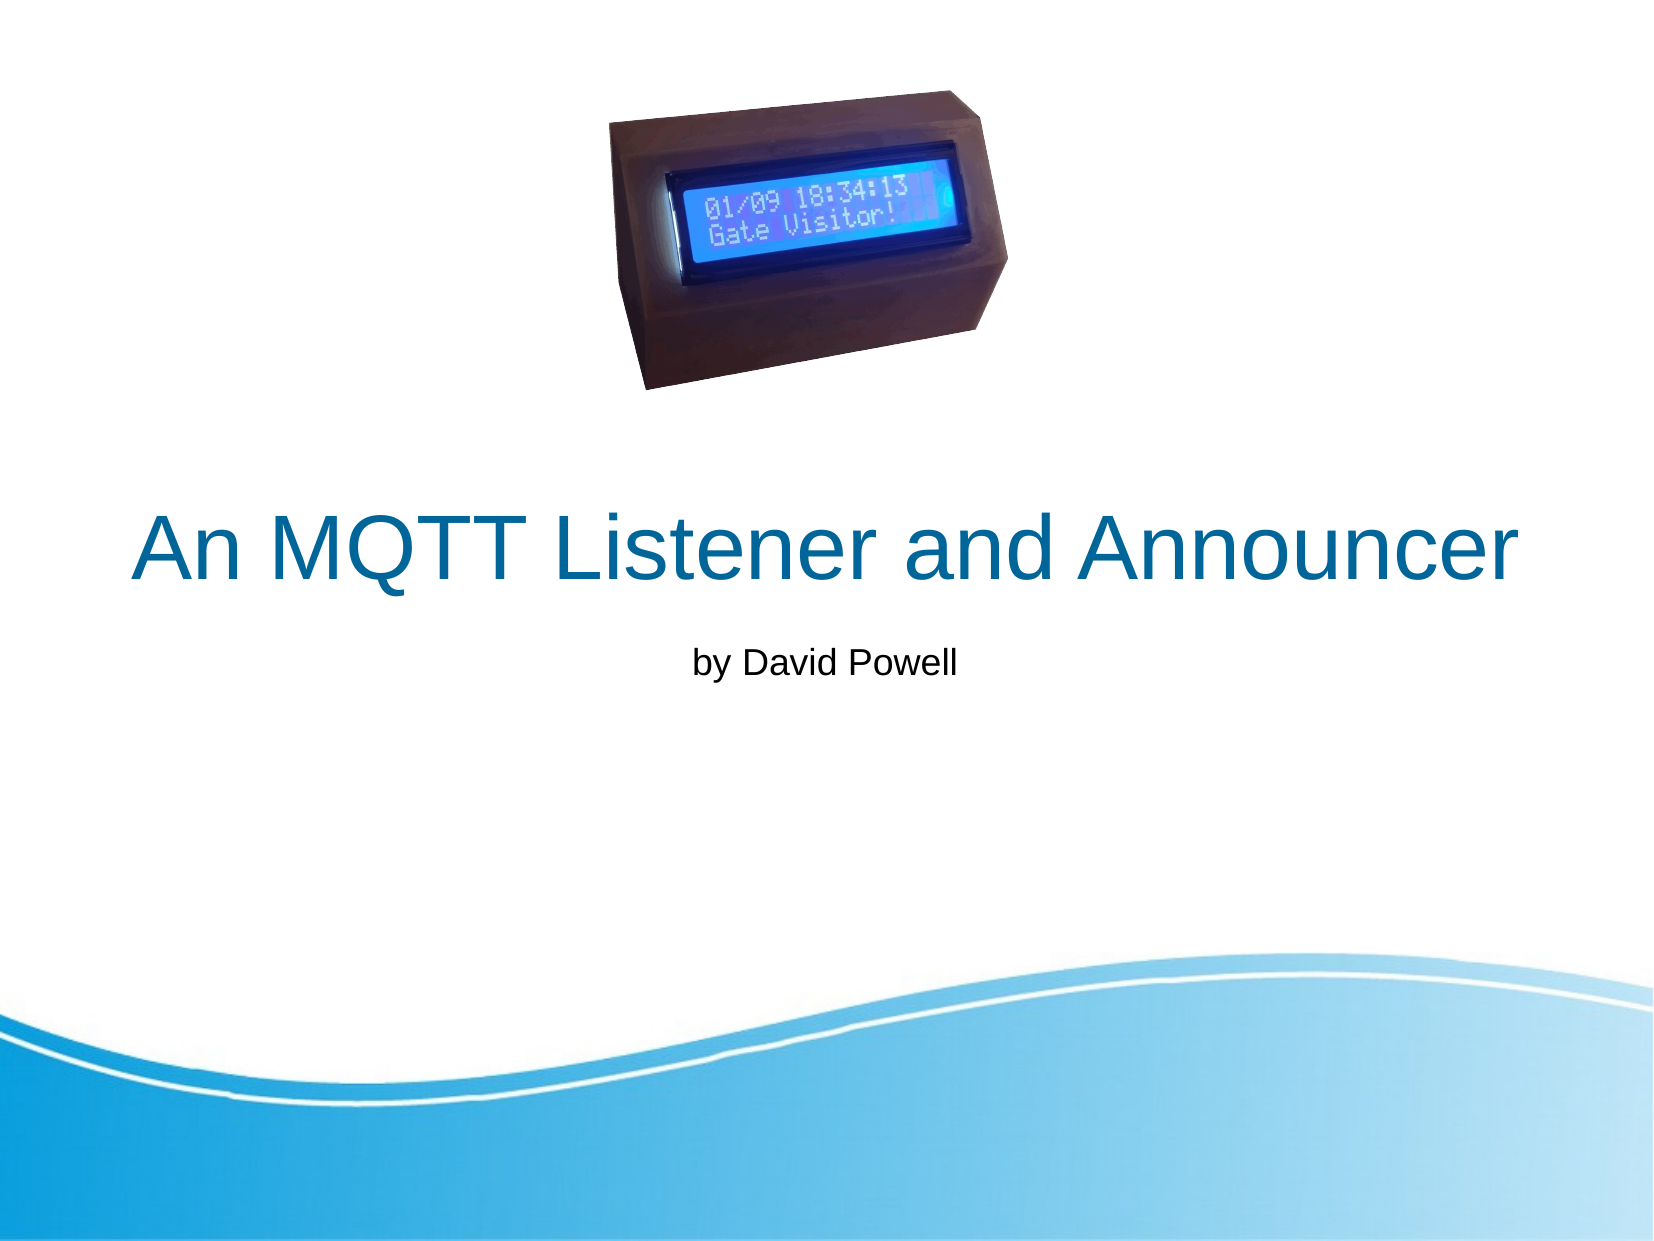

# An MQTT Listener and Announcer
by David Powell